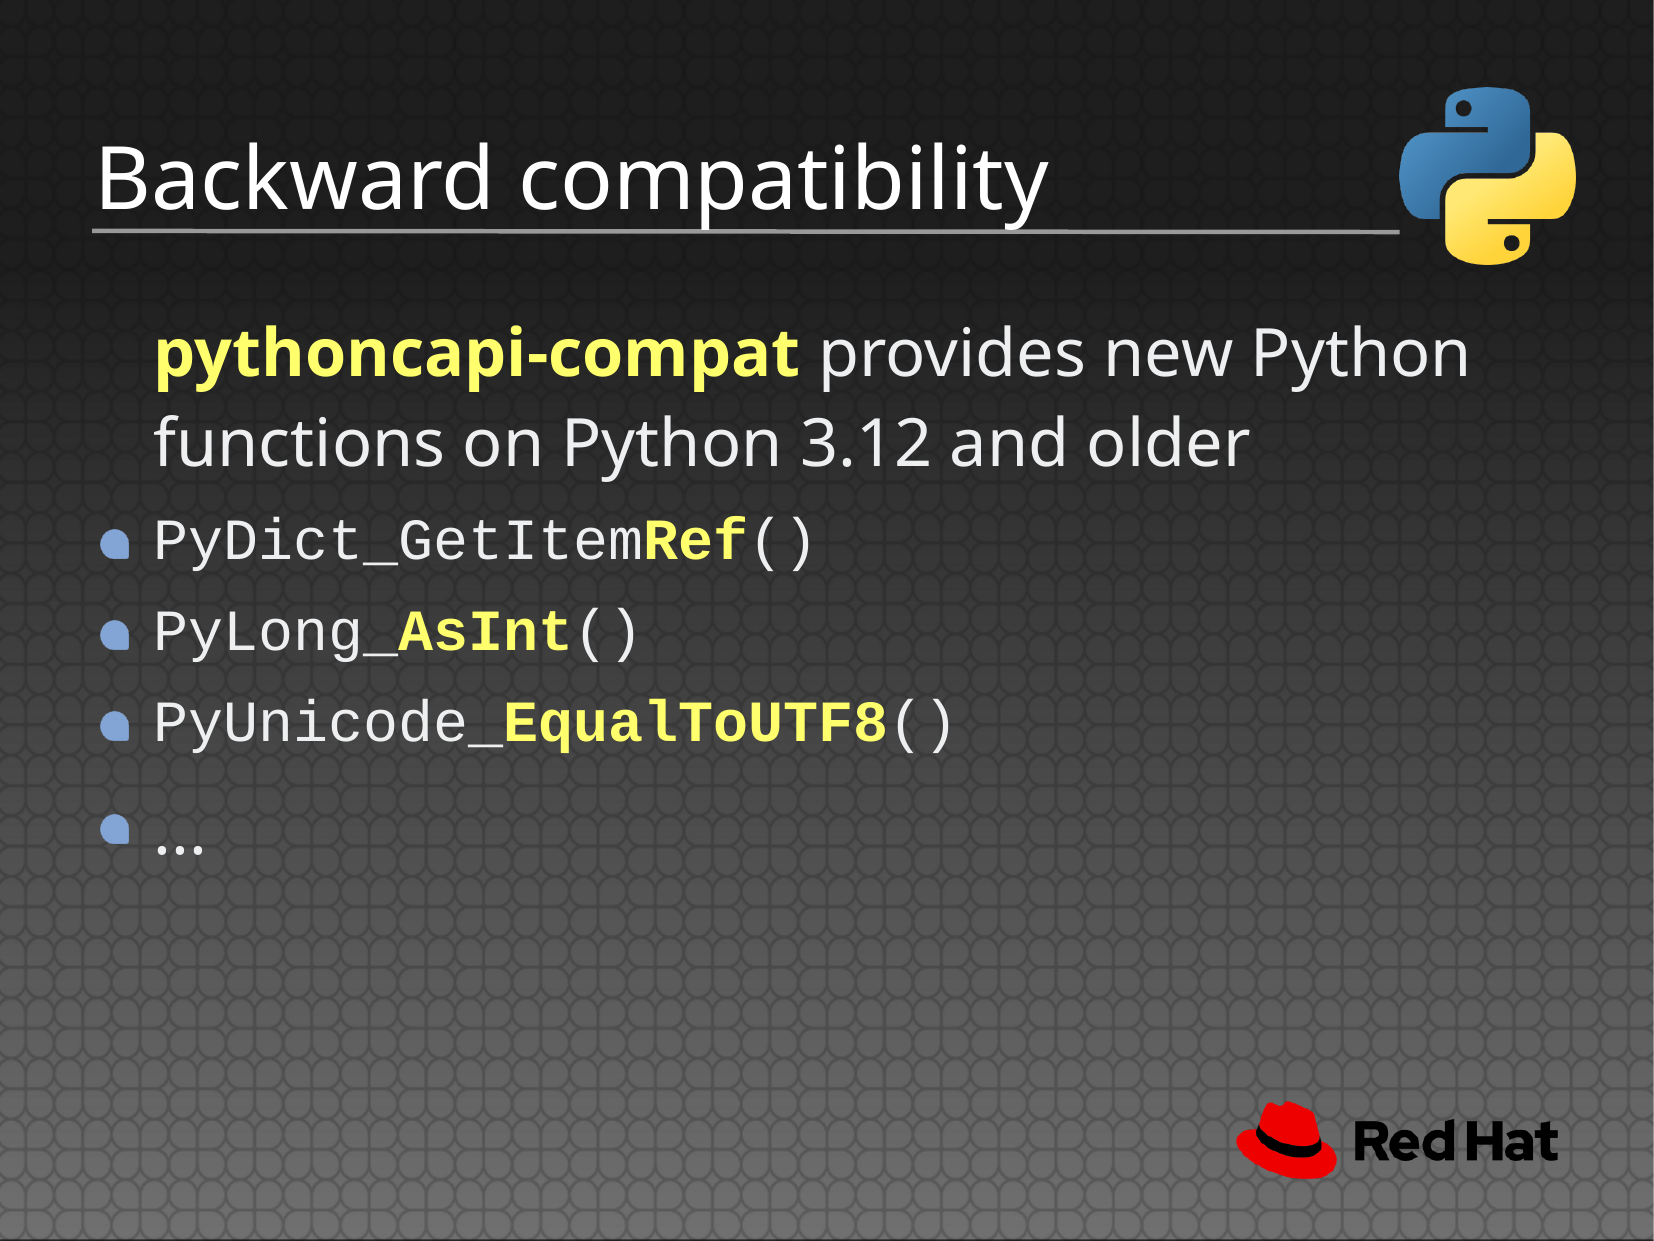

Backward compatibility
# pythoncapi-compat provides new Python functions on Python 3.12 and older
PyDict_GetItemRef()
PyLong_AsInt()
PyUnicode_EqualToUTF8()
...